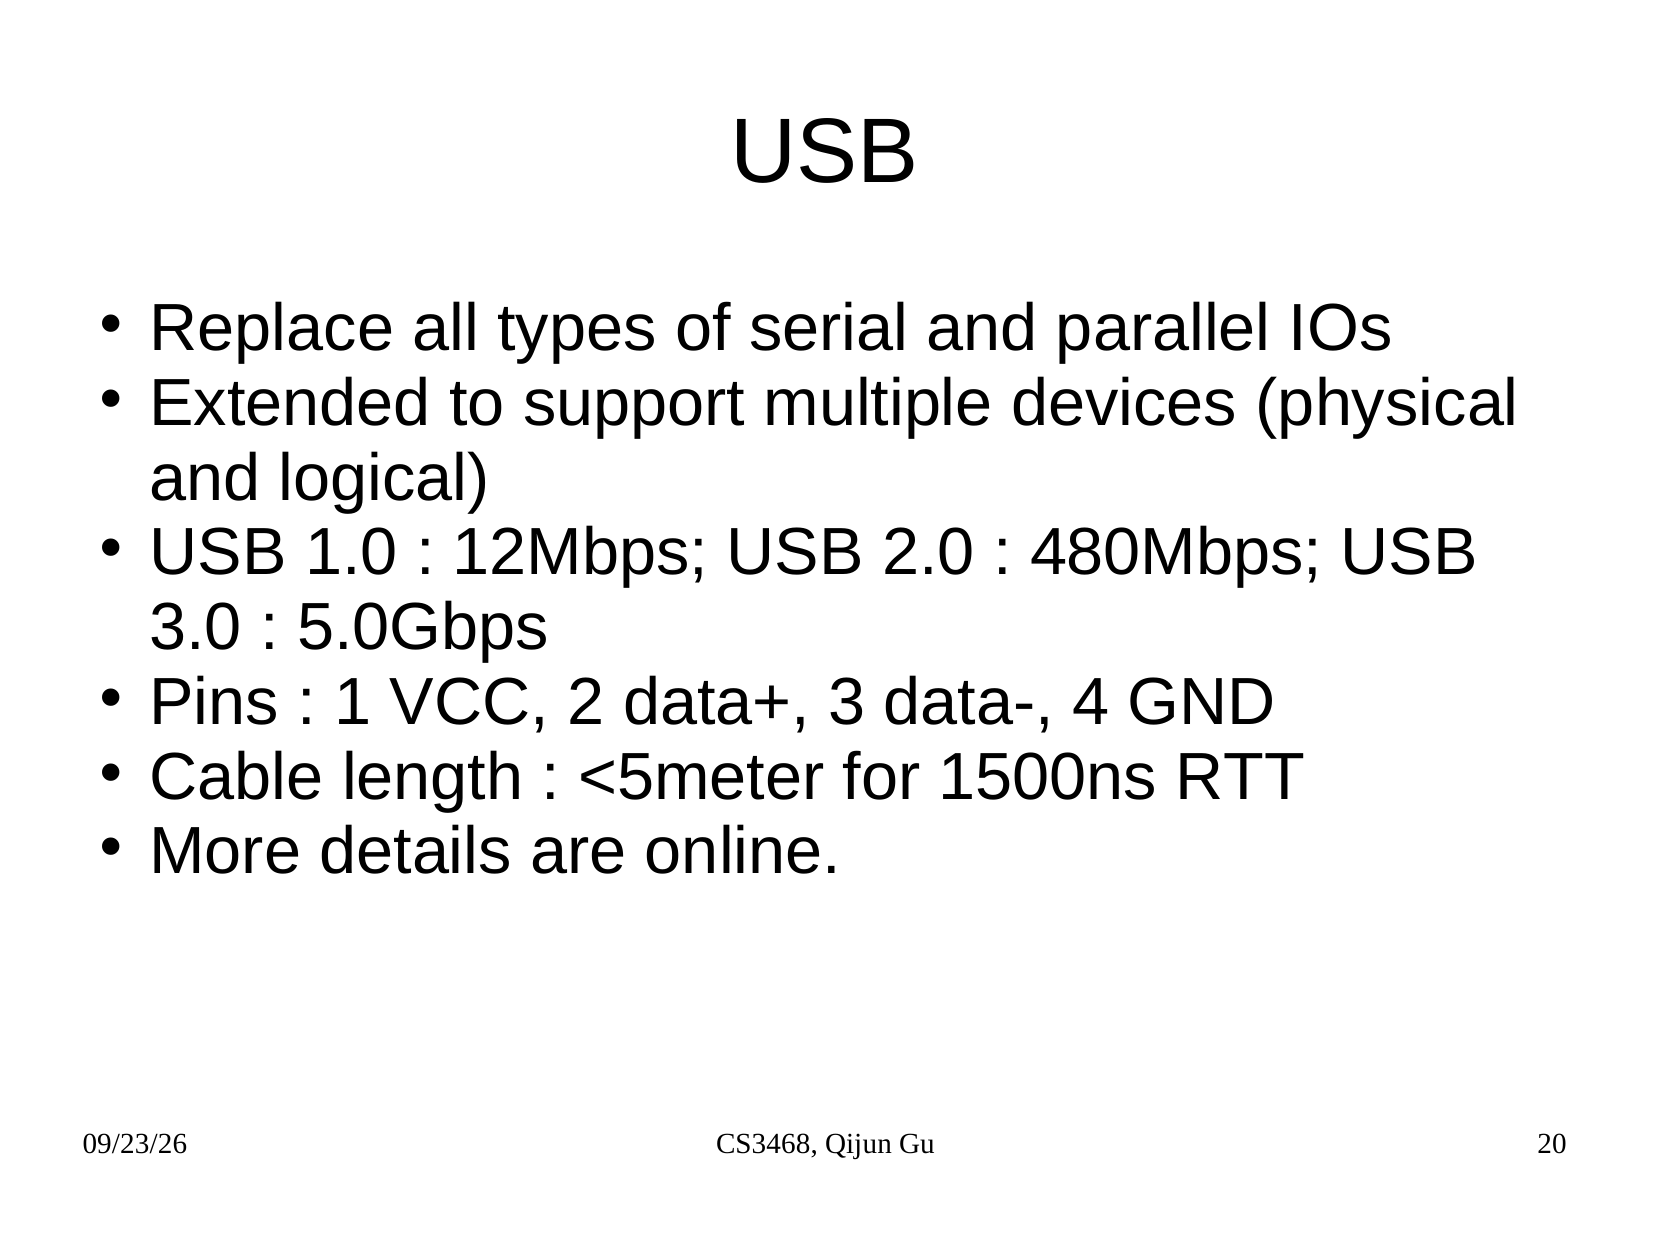

# USB
Replace all types of serial and parallel IOs
Extended to support multiple devices (physical and logical)
USB 1.0 : 12Mbps; USB 2.0 : 480Mbps; USB 3.0 : 5.0Gbps
Pins : 1 VCC, 2 data+, 3 data-, 4 GND
Cable length : <5meter for 1500ns RTT
More details are online.
CS3468, Qijun Gu
20